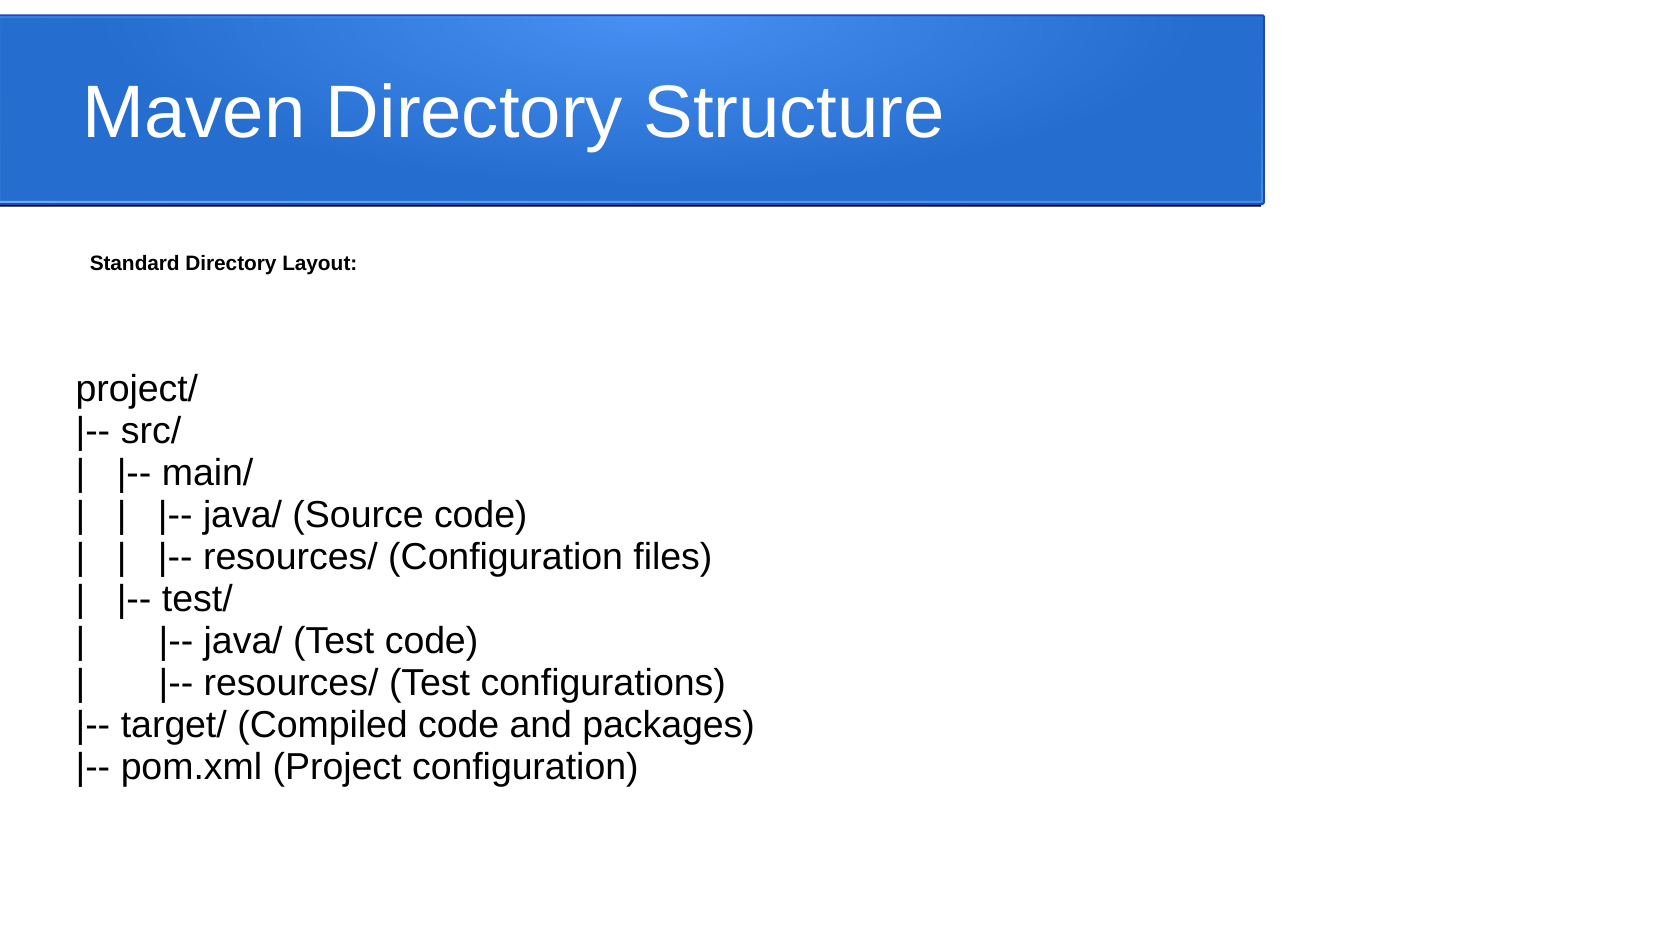

# Maven Directory Structure
Standard Directory Layout:
project/
|-- src/
| |-- main/
| | |-- java/ (Source code)
| | |-- resources/ (Configuration files)
| |-- test/
| |-- java/ (Test code)
| |-- resources/ (Test configurations)
|-- target/ (Compiled code and packages)
|-- pom.xml (Project configuration)